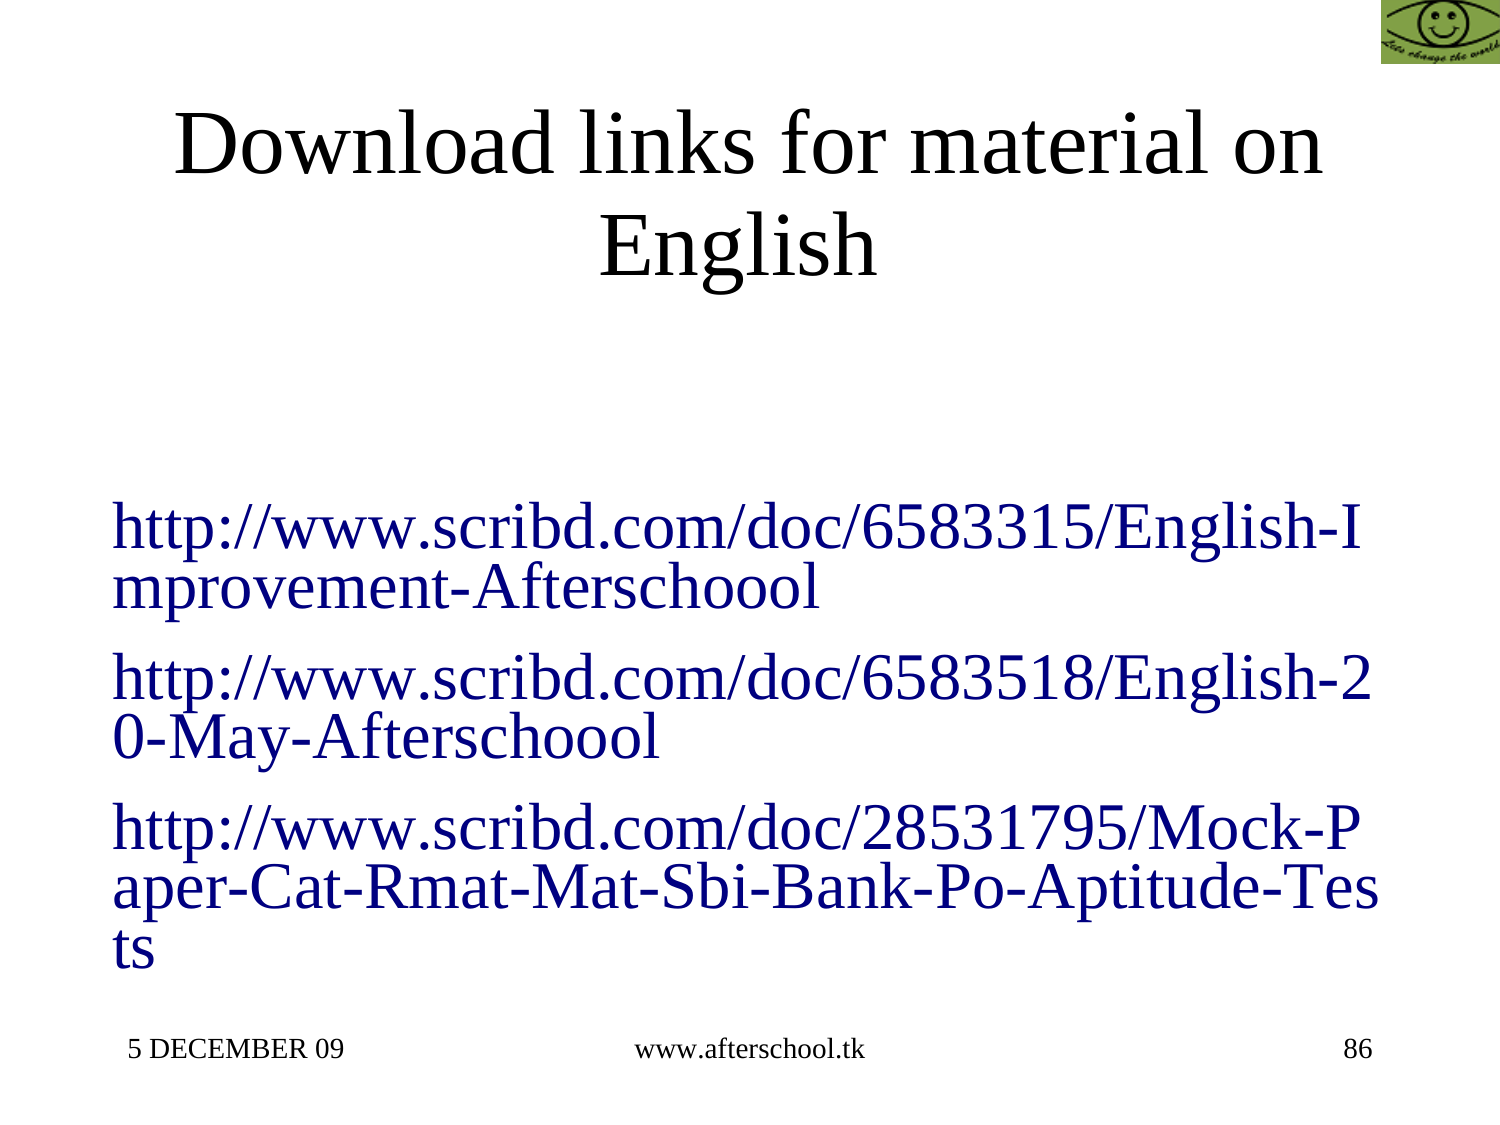

# Download links for material on English
http://www.scribd.com/doc/6583315/English-Improvement-Afterschoool
http://www.scribd.com/doc/6583518/English-20-May-Afterschoool
http://www.scribd.com/doc/28531795/Mock-Paper-Cat-Rmat-Mat-Sbi-Bank-Po-Aptitude-Tests
MFI Seminar Jain PG College
AFTERSCHOOOL centre for social entrepreneurship
86